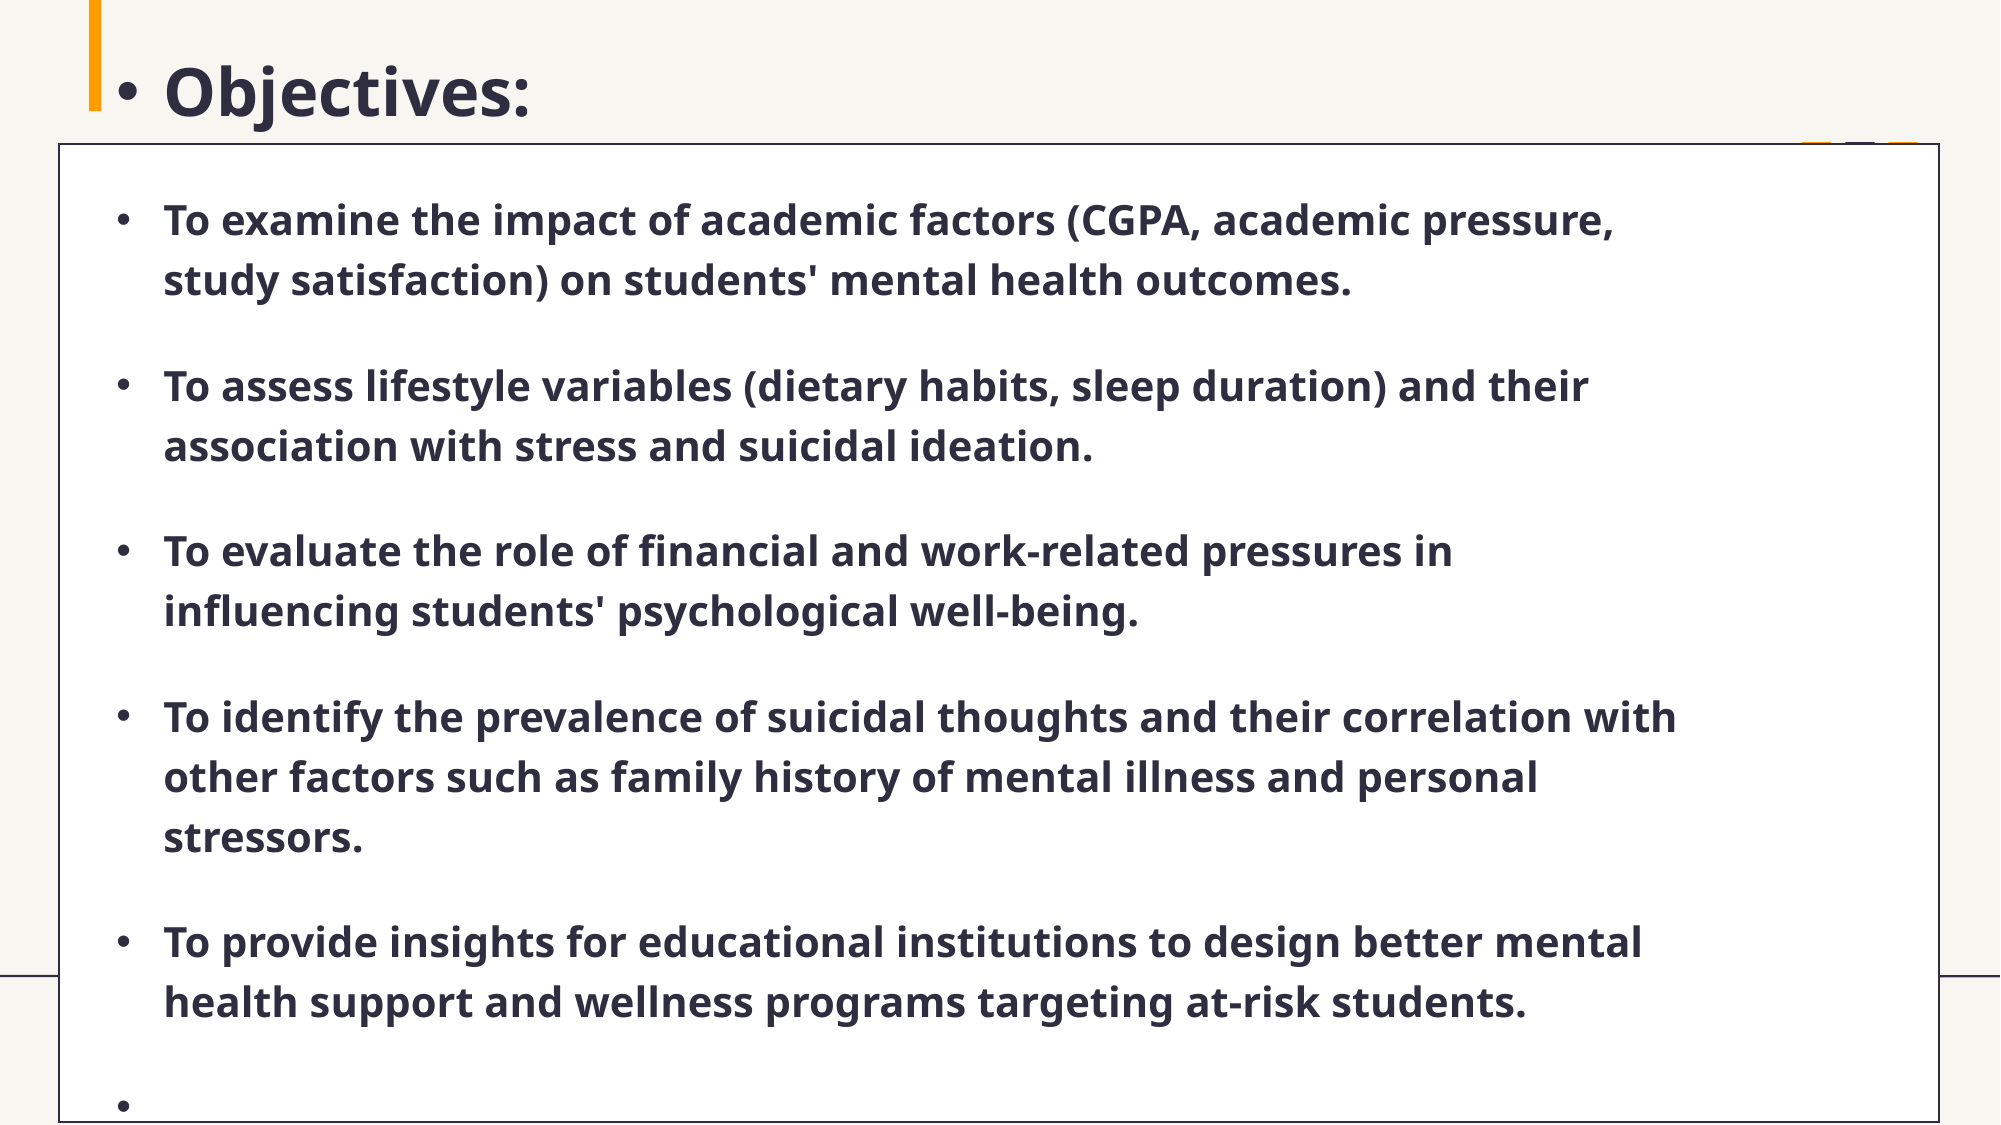

Objectives:
To examine the impact of academic factors (CGPA, academic pressure, study satisfaction) on students' mental health outcomes.
To assess lifestyle variables (dietary habits, sleep duration) and their association with stress and suicidal ideation.
To evaluate the role of financial and work-related pressures in influencing students' psychological well-being.
To identify the prevalence of suicidal thoughts and their correlation with other factors such as family history of mental illness and personal stressors.
To provide insights for educational institutions to design better mental health support and wellness programs targeting at-risk students.